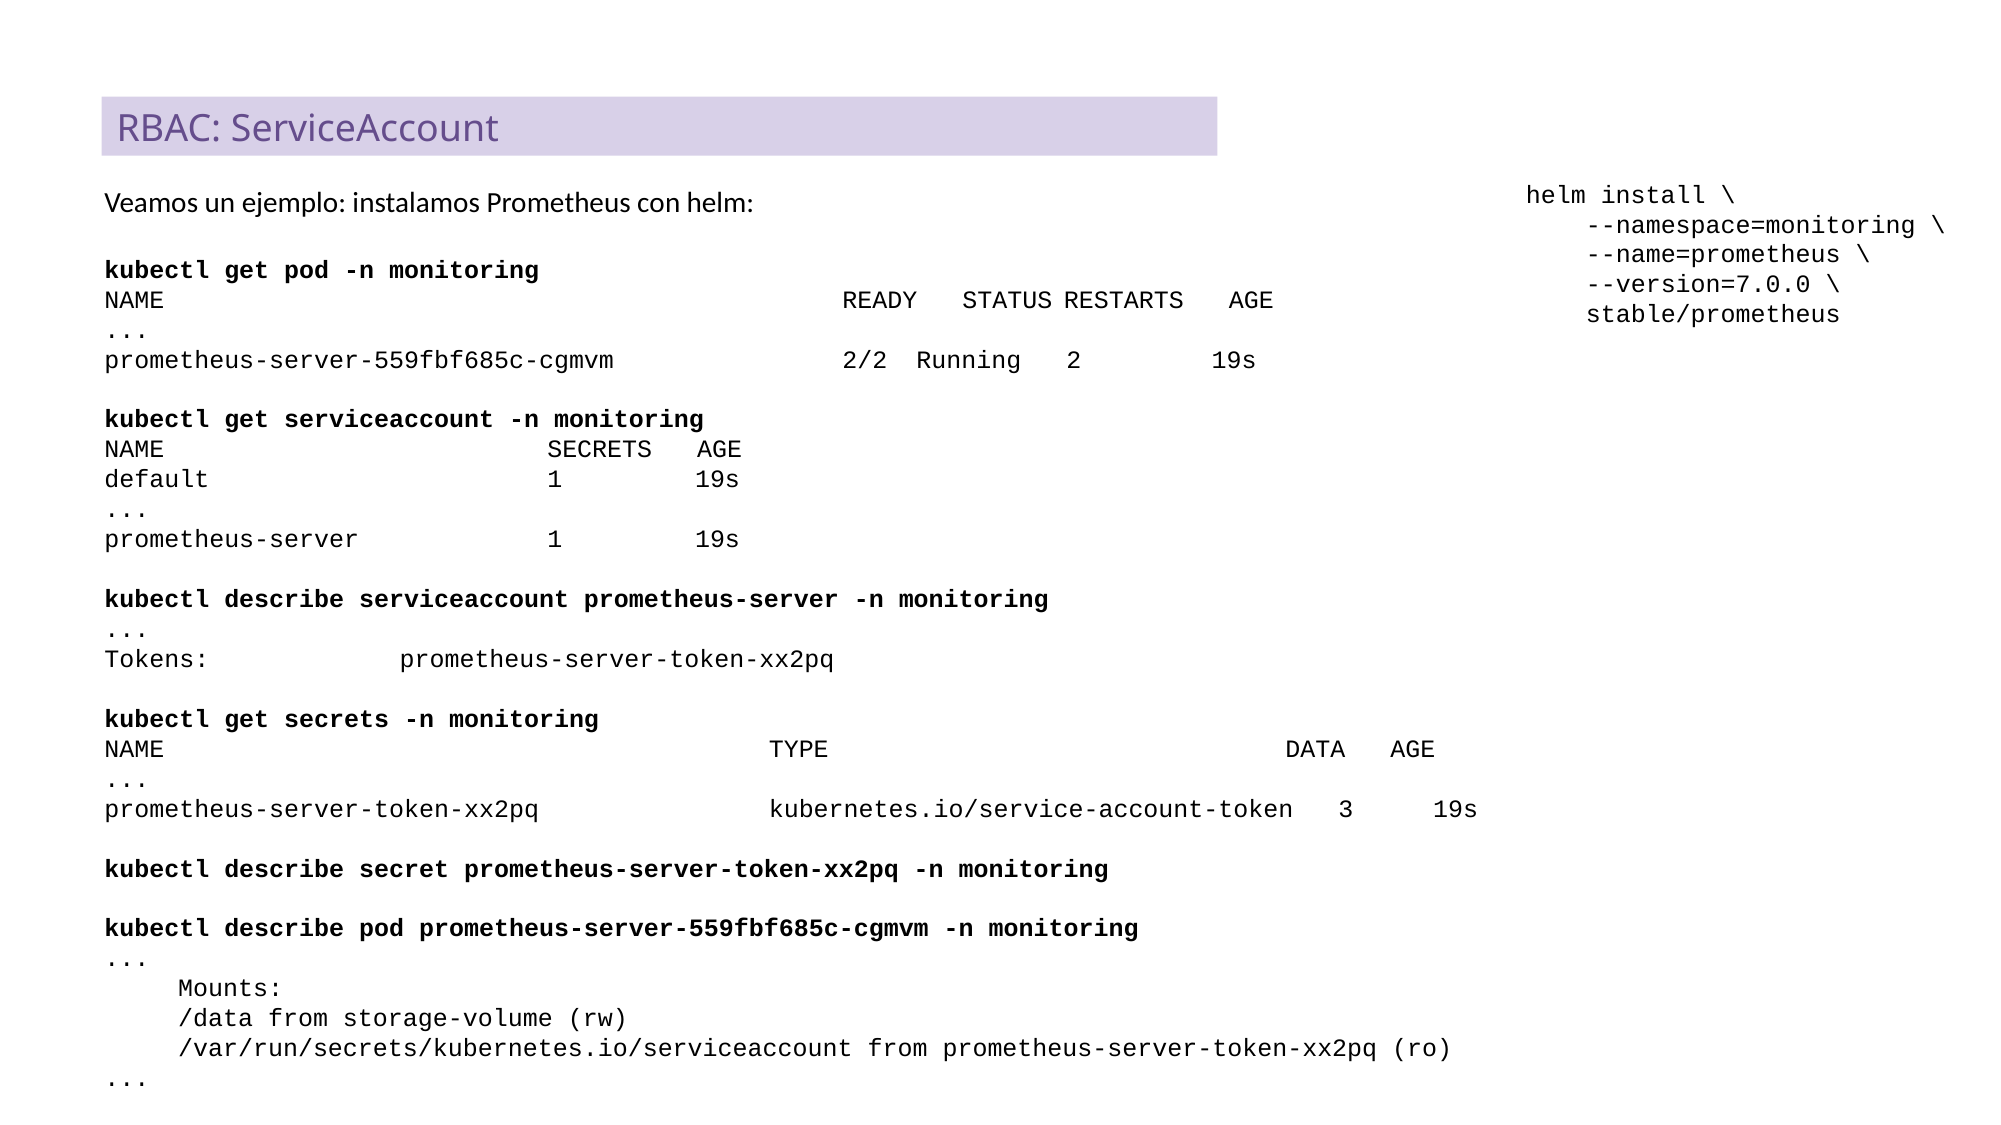

RBAC: ServiceAccount
helm install \
 --namespace=monitoring \
 --name=prometheus \
 --version=7.0.0 \
 stable/prometheus
Veamos un ejemplo: instalamos Prometheus con helm:
kubectl get pod -n monitoring
NAME 	READY STATUS	RESTARTS AGE
...
prometheus-server-559fbf685c-cgmvm 	2/2 	Running 2 	19s
kubectl get serviceaccount -n monitoring
NAME 	SECRETS AGE
default 	1 	19s
...
prometheus-server 	1 	19s
kubectl describe serviceaccount prometheus-server -n monitoring
...
Tokens: 	prometheus-server-token-xx2pq
kubectl get secrets -n monitoring
NAME 	TYPE 	DATA AGE
...
prometheus-server-token-xx2pq 	kubernetes.io/service-account-token 3 	19s
kubectl describe secret prometheus-server-token-xx2pq -n monitoring
kubectl describe pod prometheus-server-559fbf685c-cgmvm -n monitoring
...
	Mounts:
 	/data from storage-volume (rw)
 	/var/run/secrets/kubernetes.io/serviceaccount from prometheus-server-token-xx2pq (ro)
...